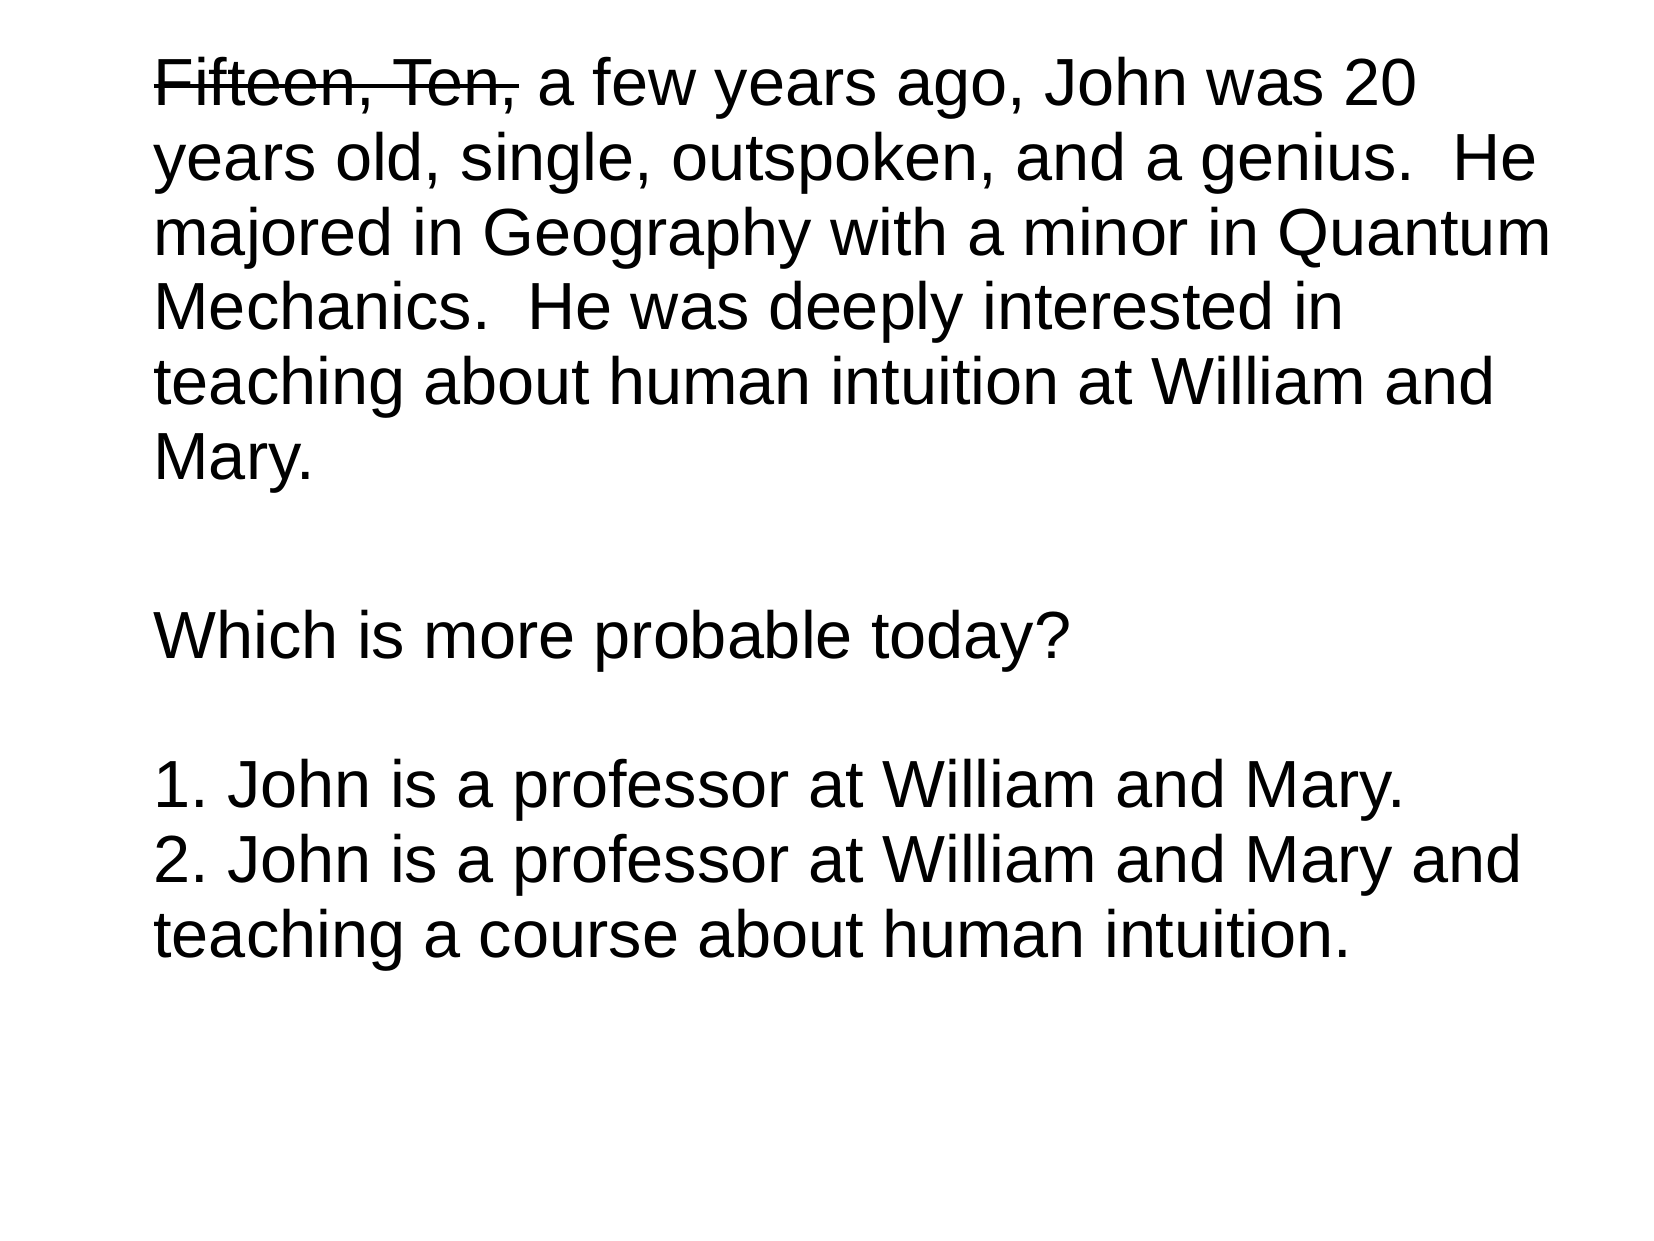

# Fifteen, Ten, a few years ago, John was 20 years old, single, outspoken, and a genius. He majored in Geography with a minor in Quantum Mechanics. He was deeply interested in teaching about human intuition at William and Mary.
Which is more probable today?
1. John is a professor at William and Mary.
2. John is a professor at William and Mary and teaching a course about human intuition.